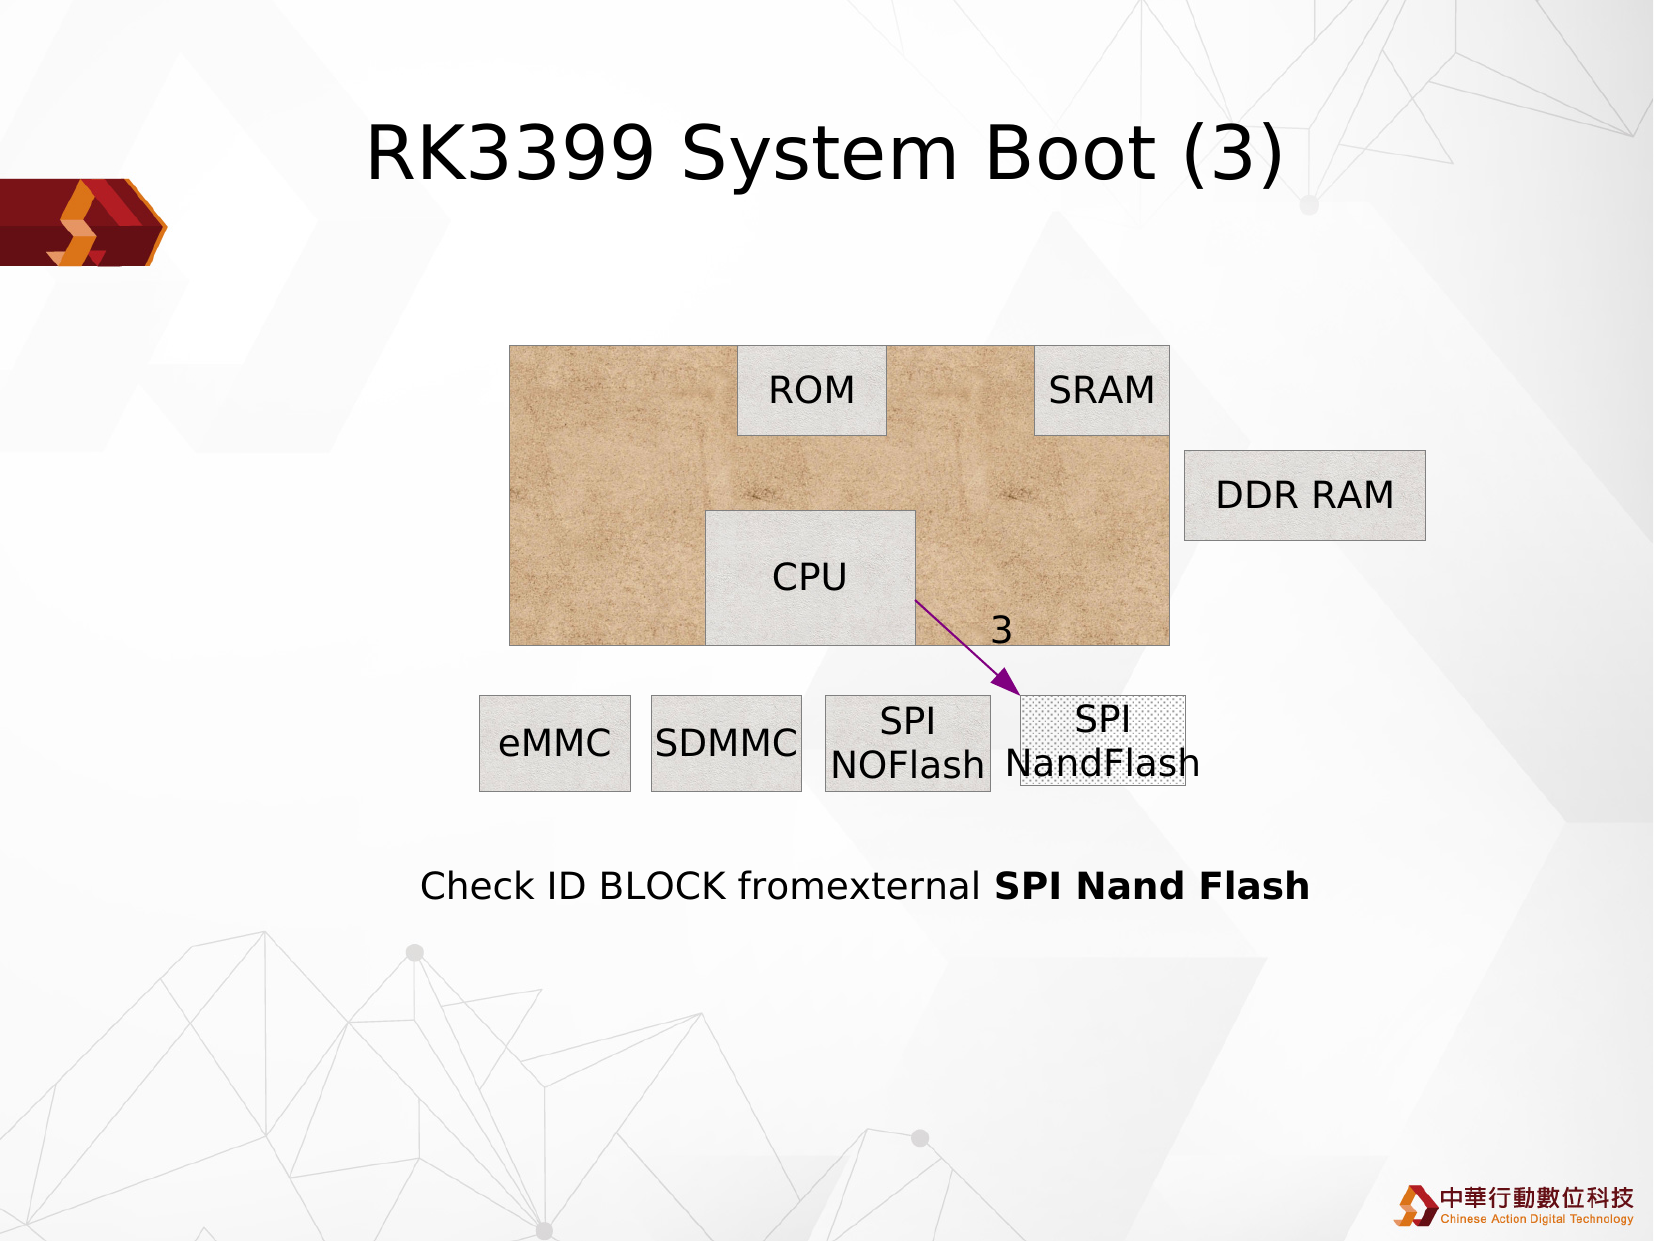

# RK3399 System Boot (3)
ROM
SRAM
DDR RAM
CPU
3
eMMC
SDMMC
SPI
NOFlash
SPI
NandFlash
Check ID BLOCK fromexternal SPI Nand Flash